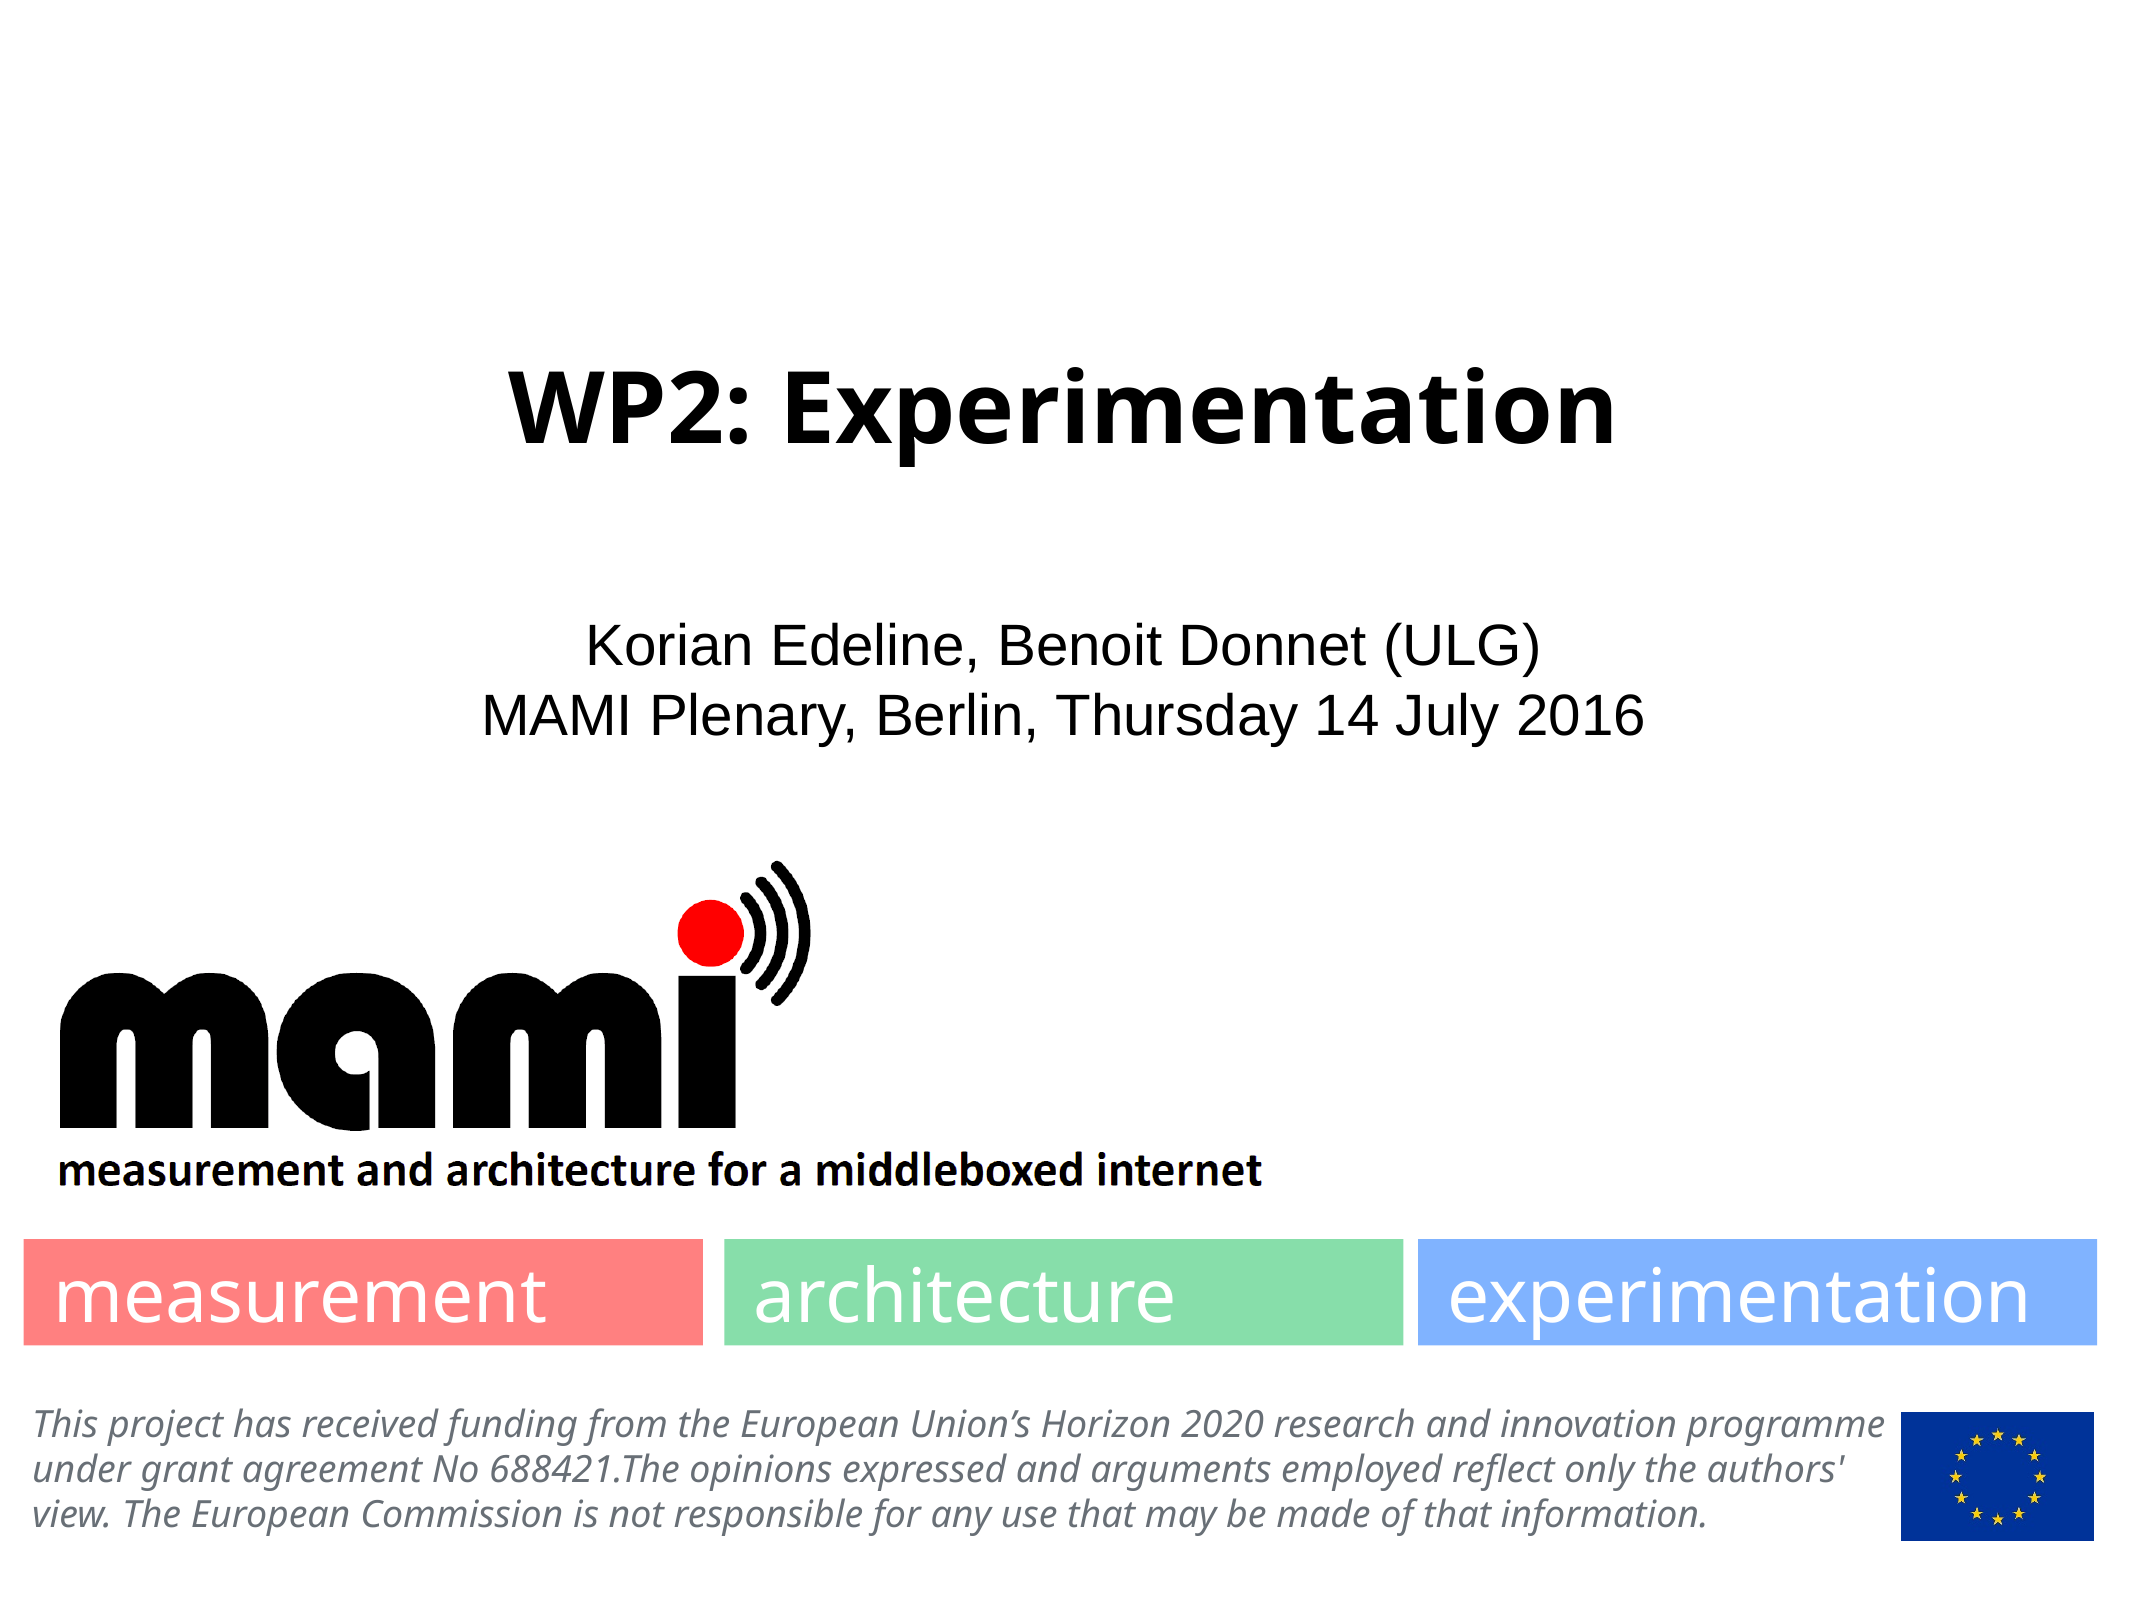

# WP2: Experimentation
Korian Edeline, Benoit Donnet (ULG)
MAMI Plenary, Berlin, Thursday 14 July 2016